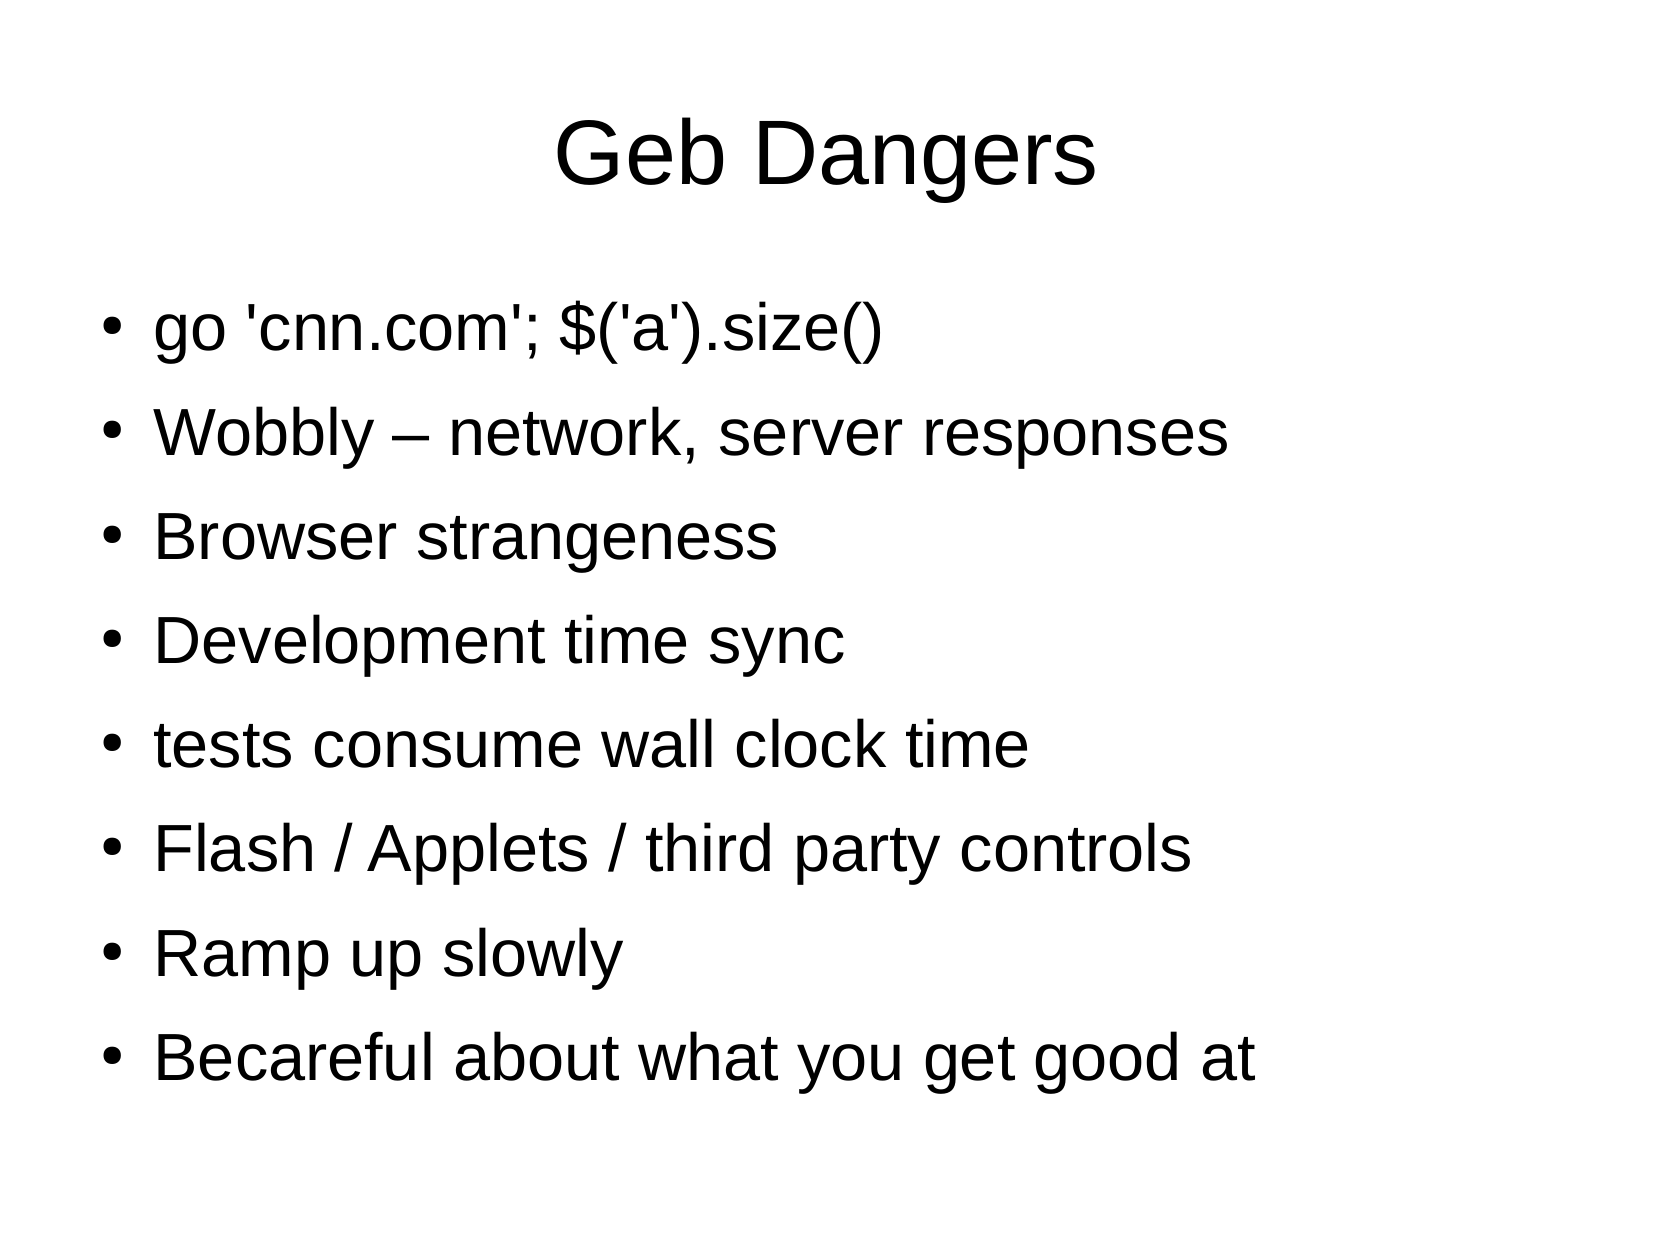

# Geb Dangers
go 'cnn.com'; $('a').size()
Wobbly – network, server responses
Browser strangeness
Development time sync
tests consume wall clock time
Flash / Applets / third party controls
Ramp up slowly
Becareful about what you get good at